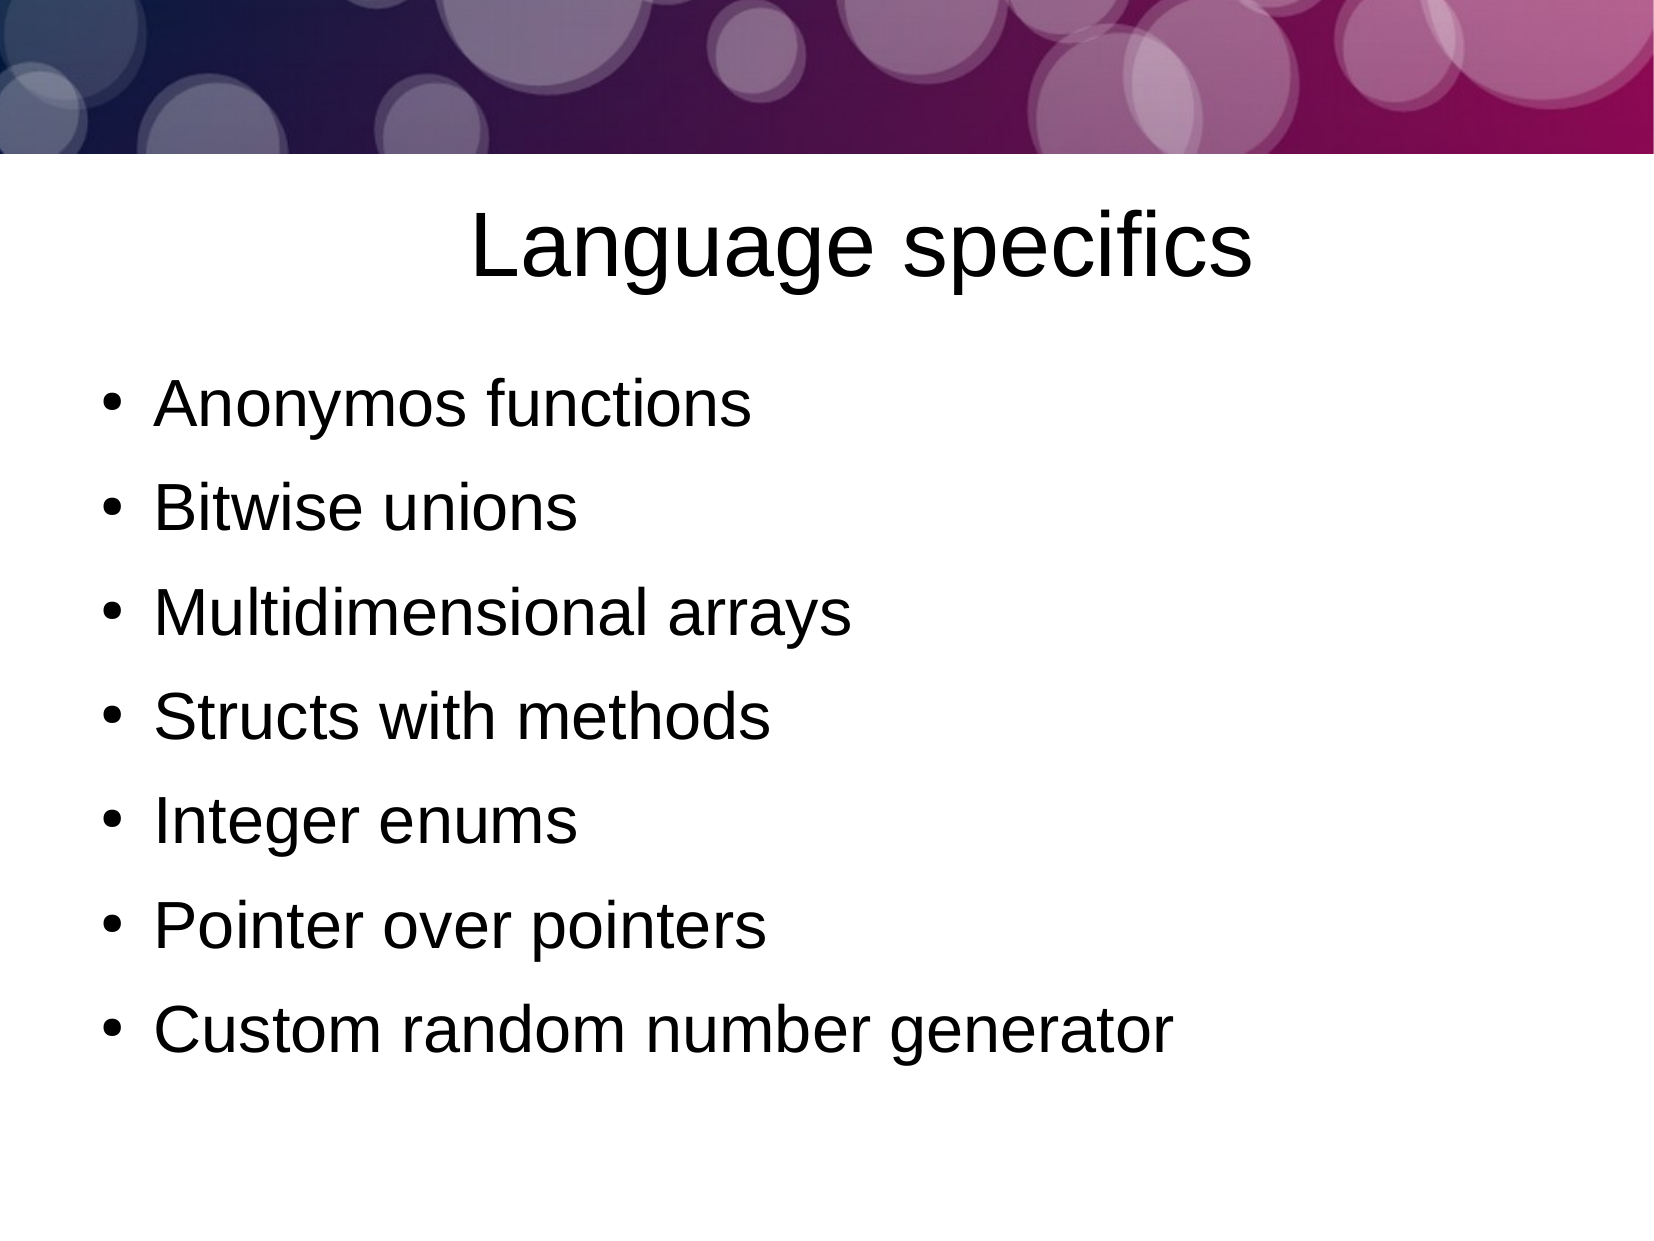

# Language specifics
Anonymos functions
Bitwise unions
Multidimensional arrays
Structs with methods
Integer enums
Pointer over pointers
Custom random number generator